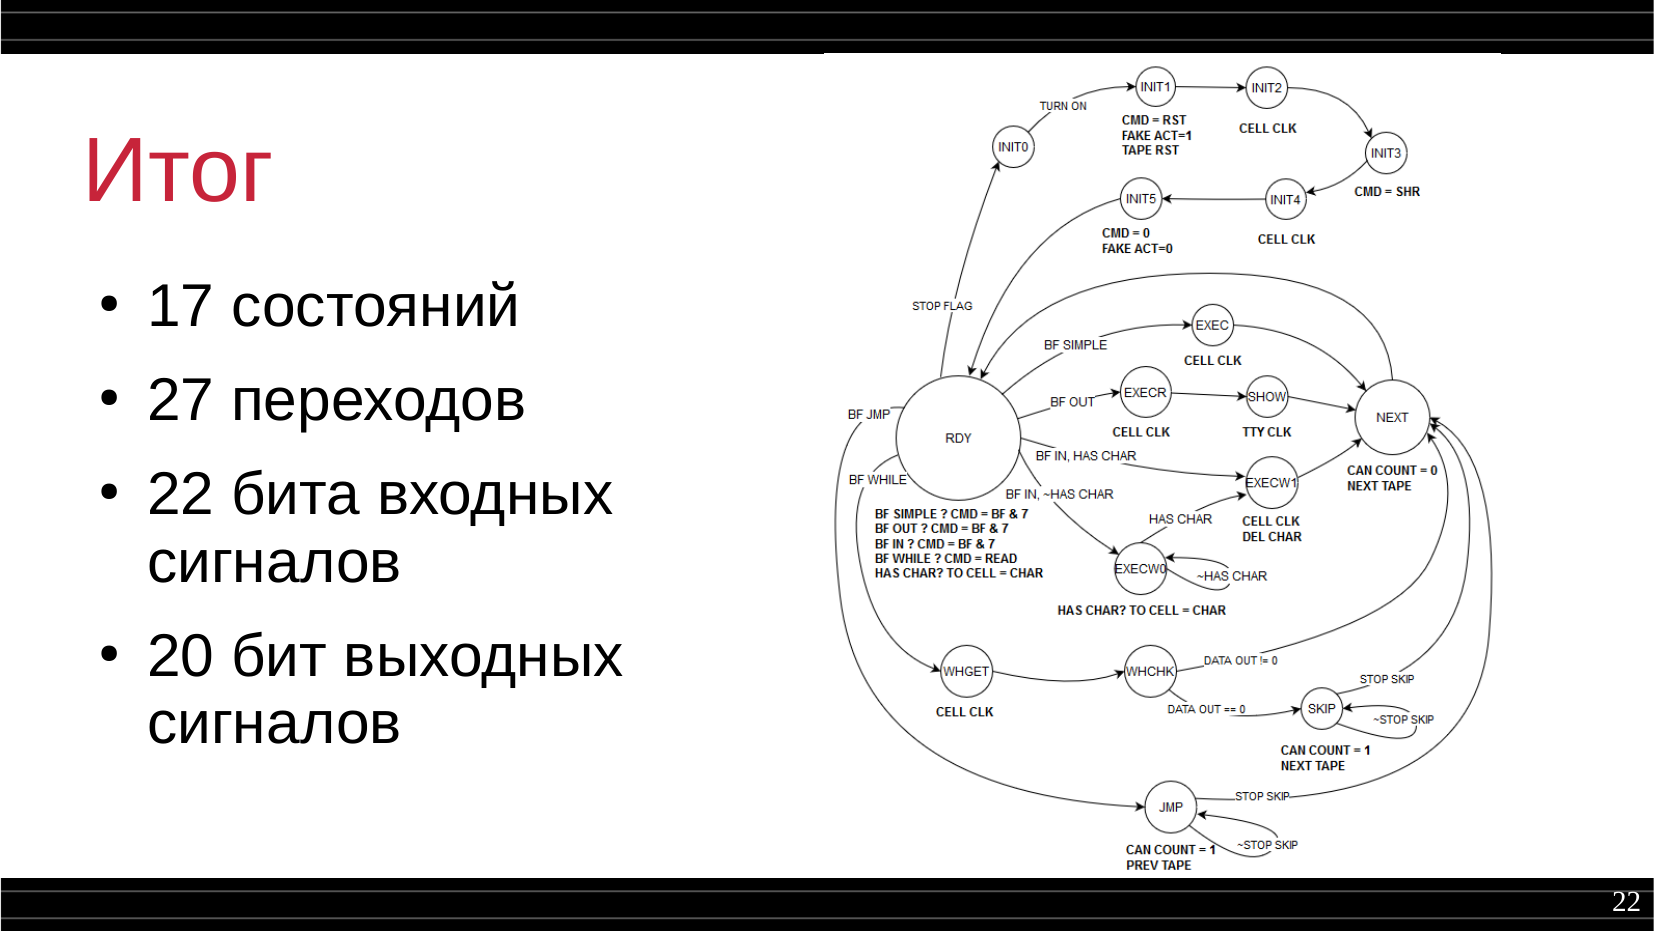

# Итог
17 состояний
27 переходов
22 бита входных сигналов
20 бит выходных сигналов